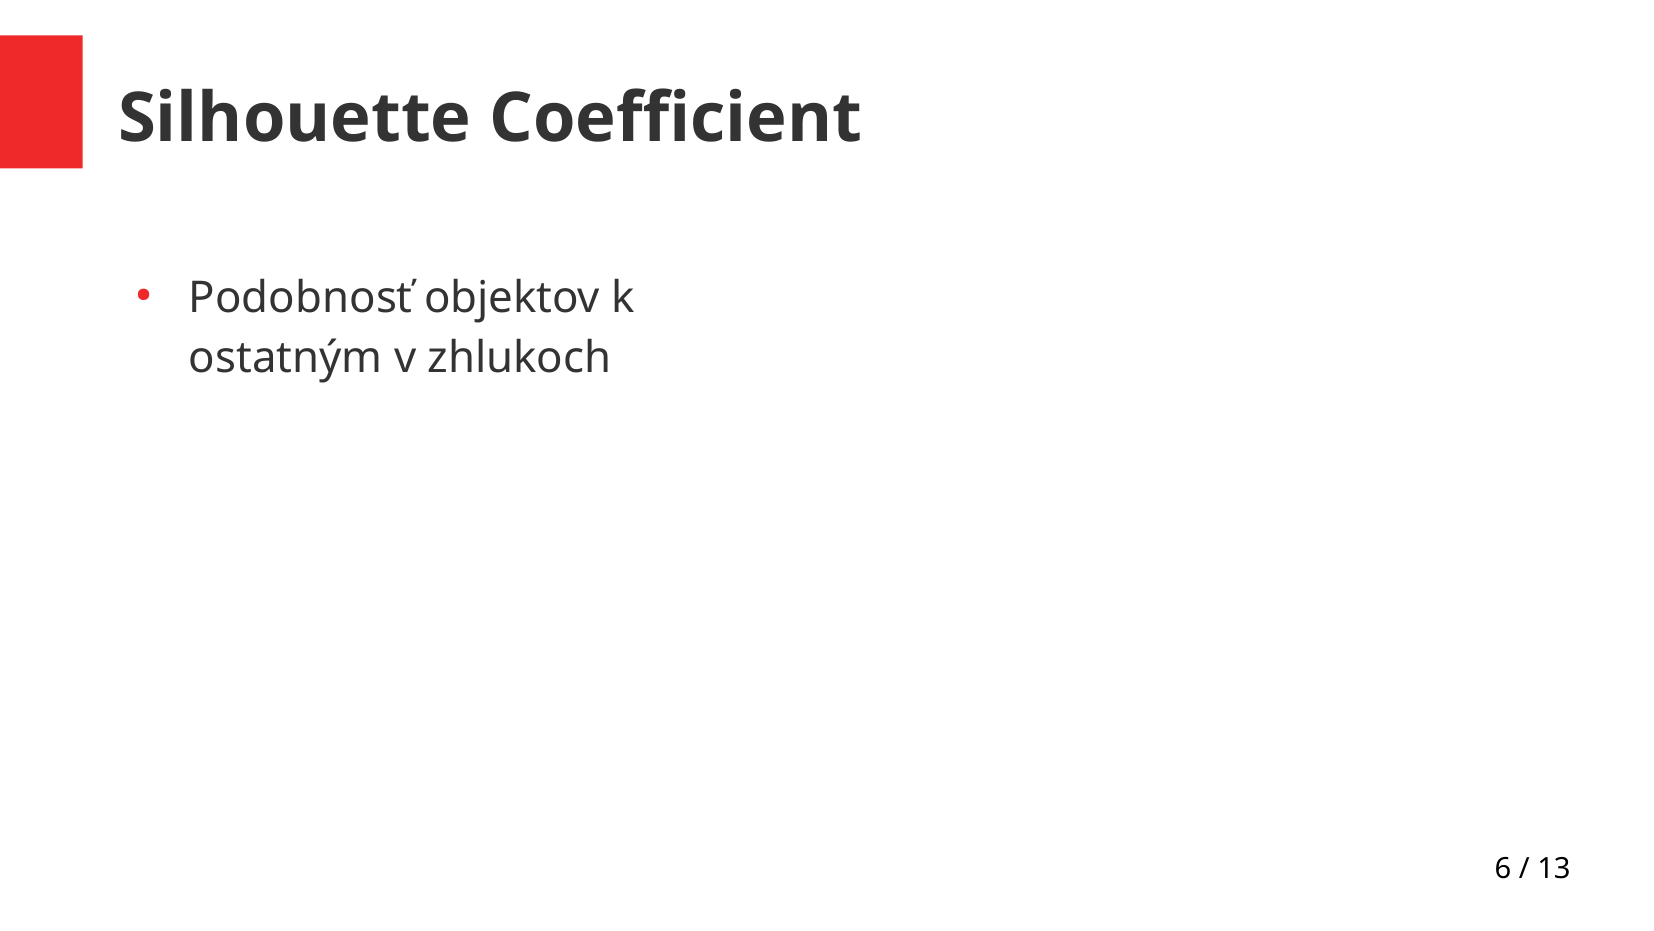

# Silhouette Coefficient
Podobnosť objektov k ostatným v zhlukoch
6